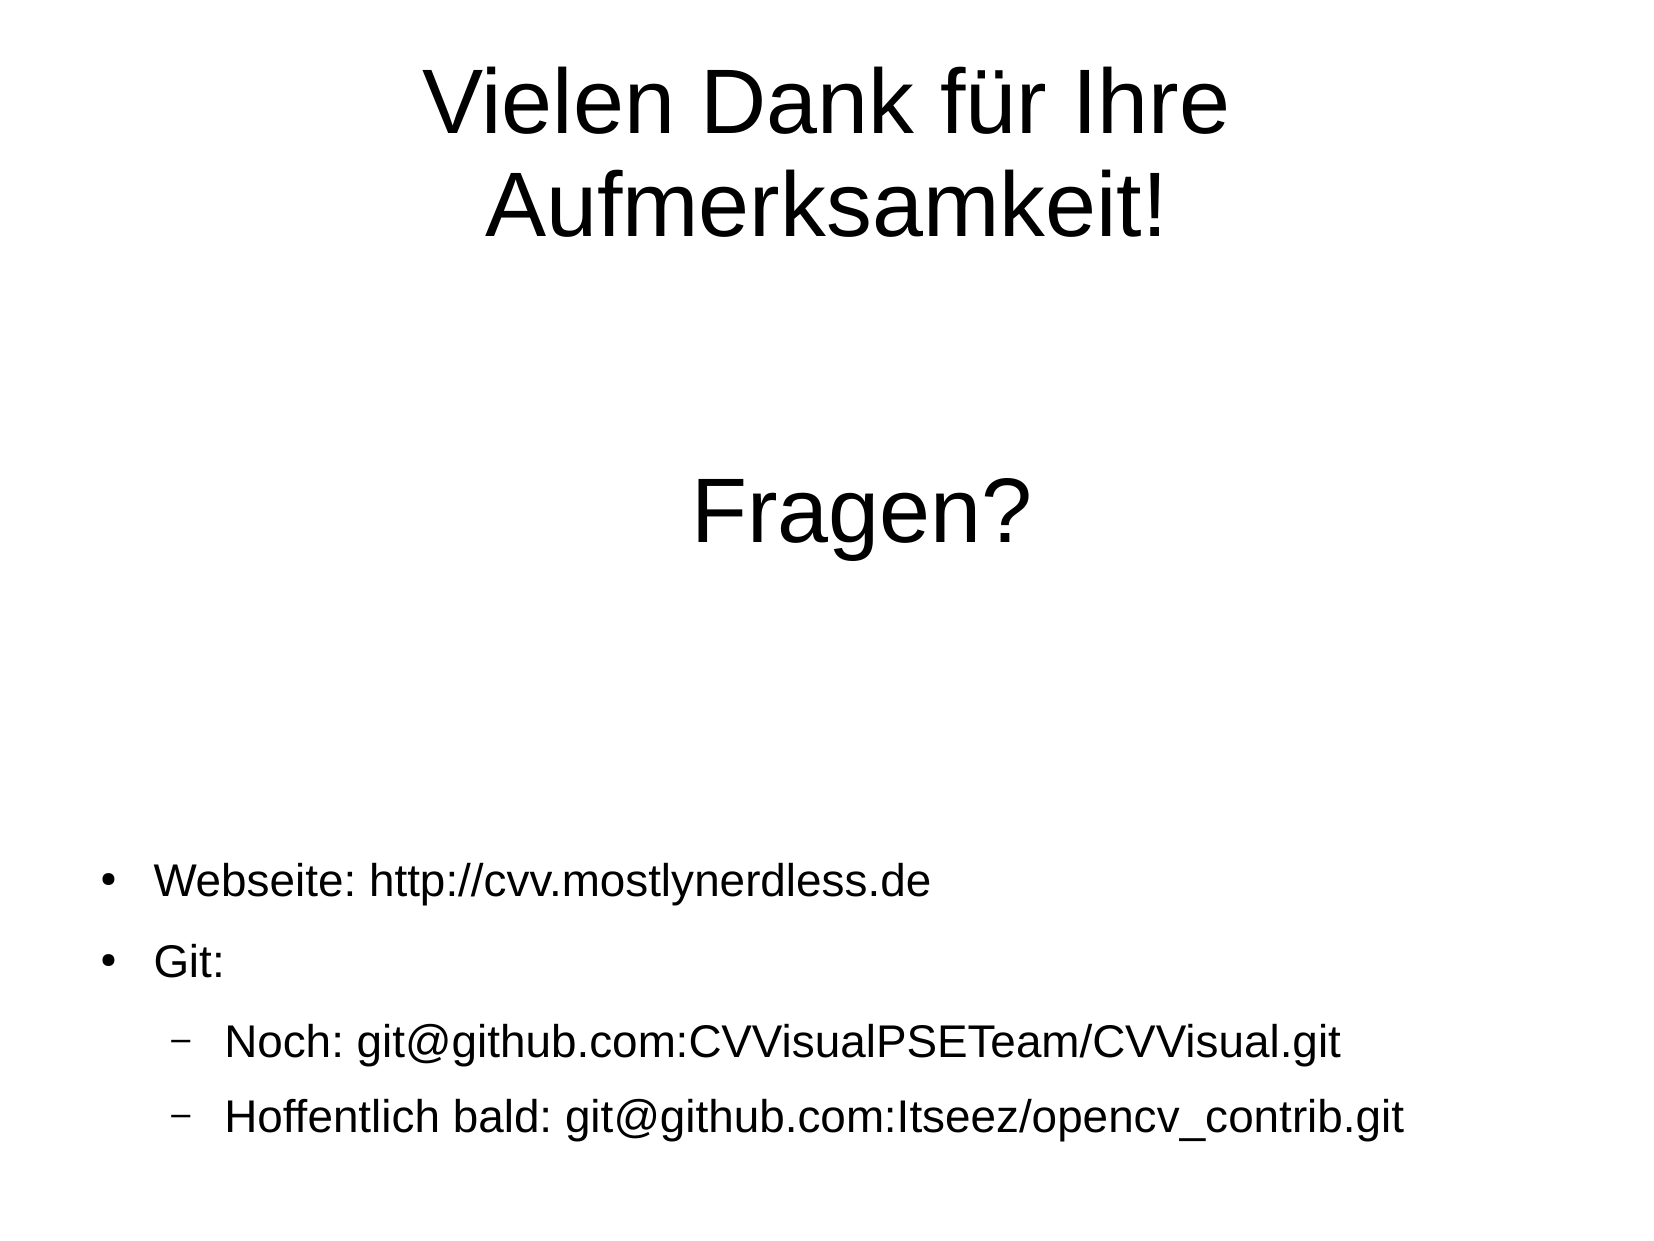

# Vielen Dank für Ihre Aufmerksamkeit!
Fragen?
Webseite: http://cvv.mostlynerdless.de
Git:
Noch: git@github.com:CVVisualPSETeam/CVVisual.git
Hoffentlich bald: git@github.com:Itseez/opencv_contrib.git
19